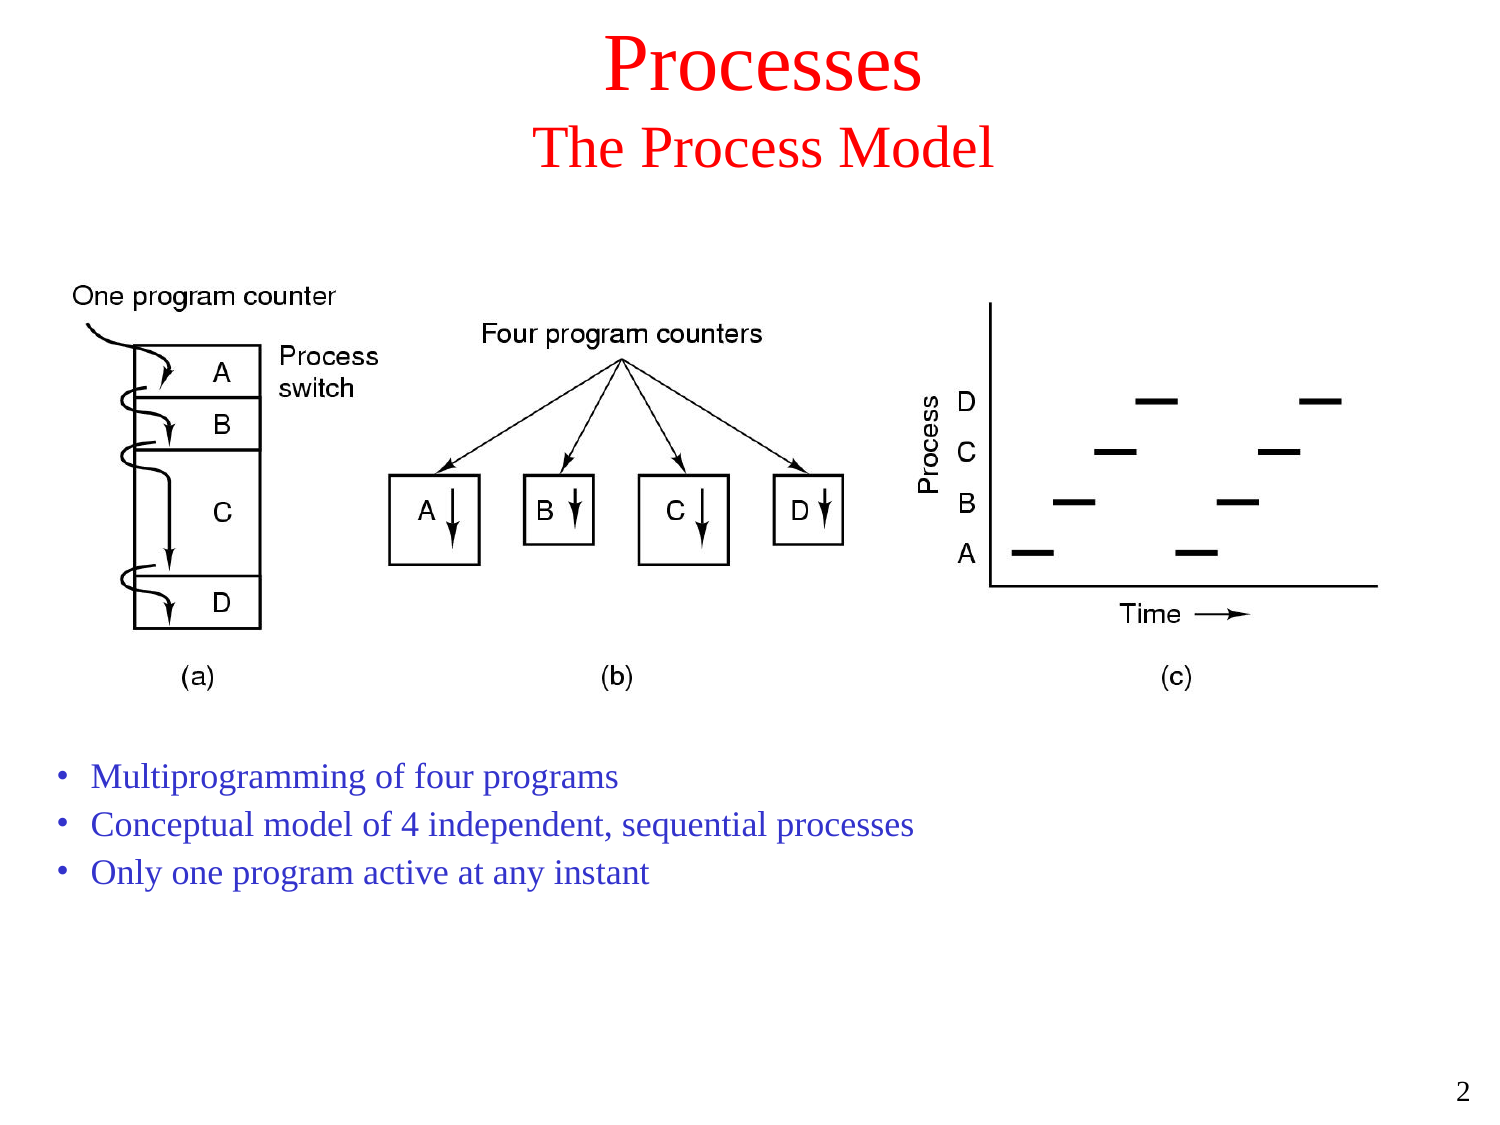

Processes
The Process Model
Multiprogramming of four programs
Conceptual model of 4 independent, sequential processes
Only one program active at any instant